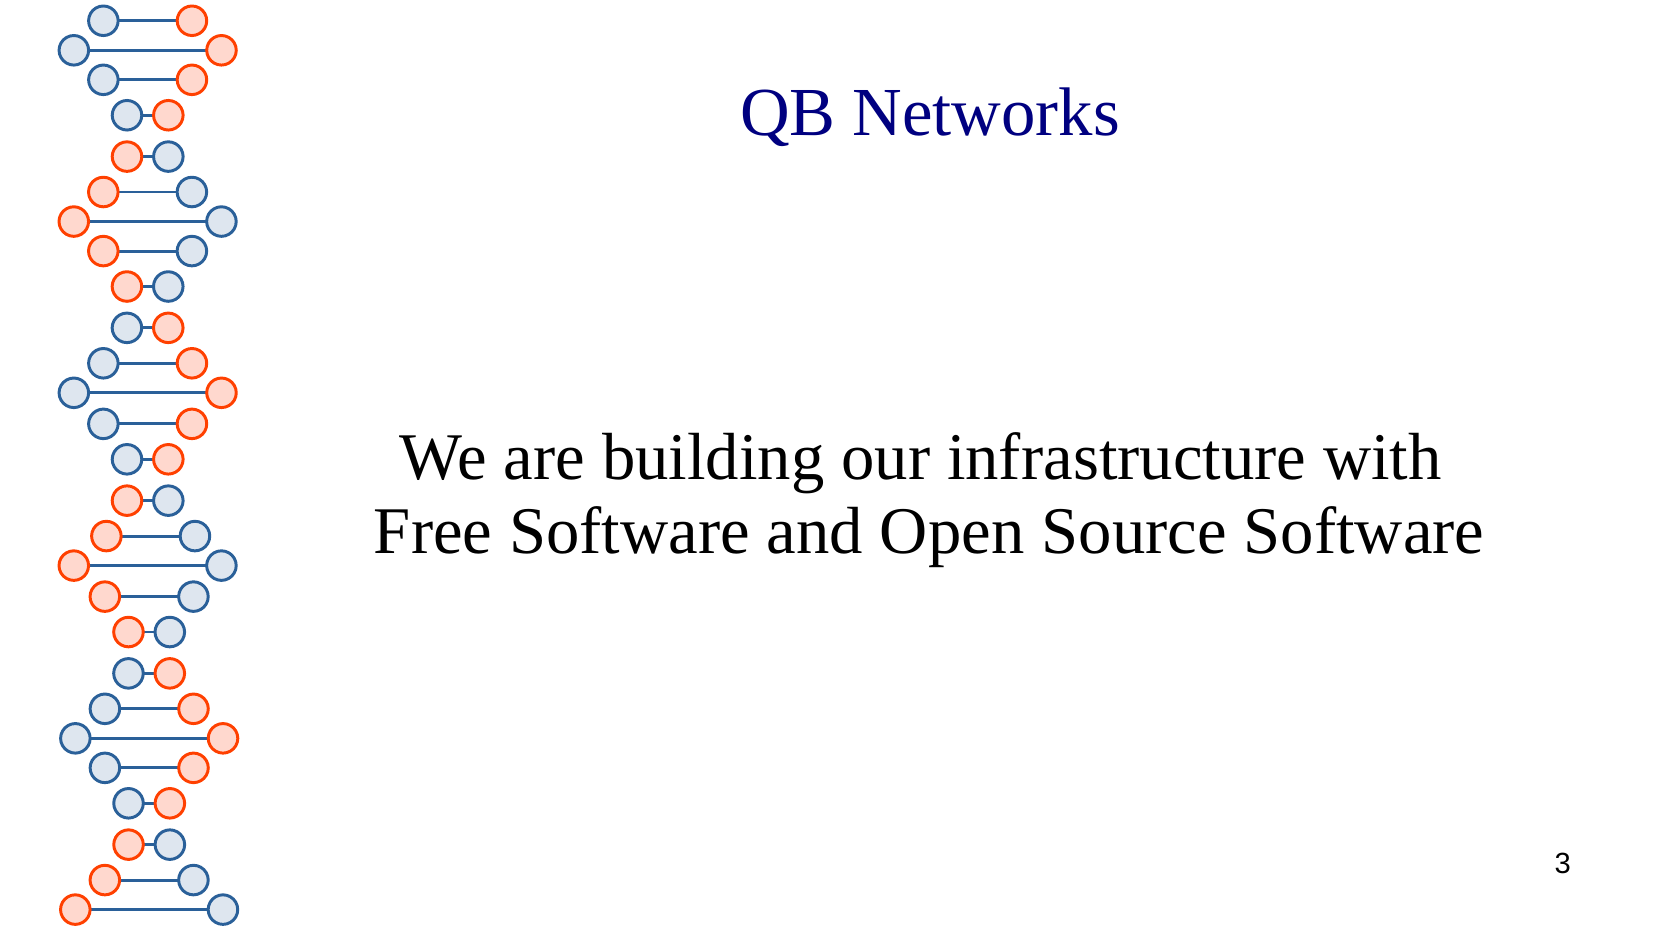

# QB Networks
We are building our infrastructure with
Free Software and Open Source Software
3